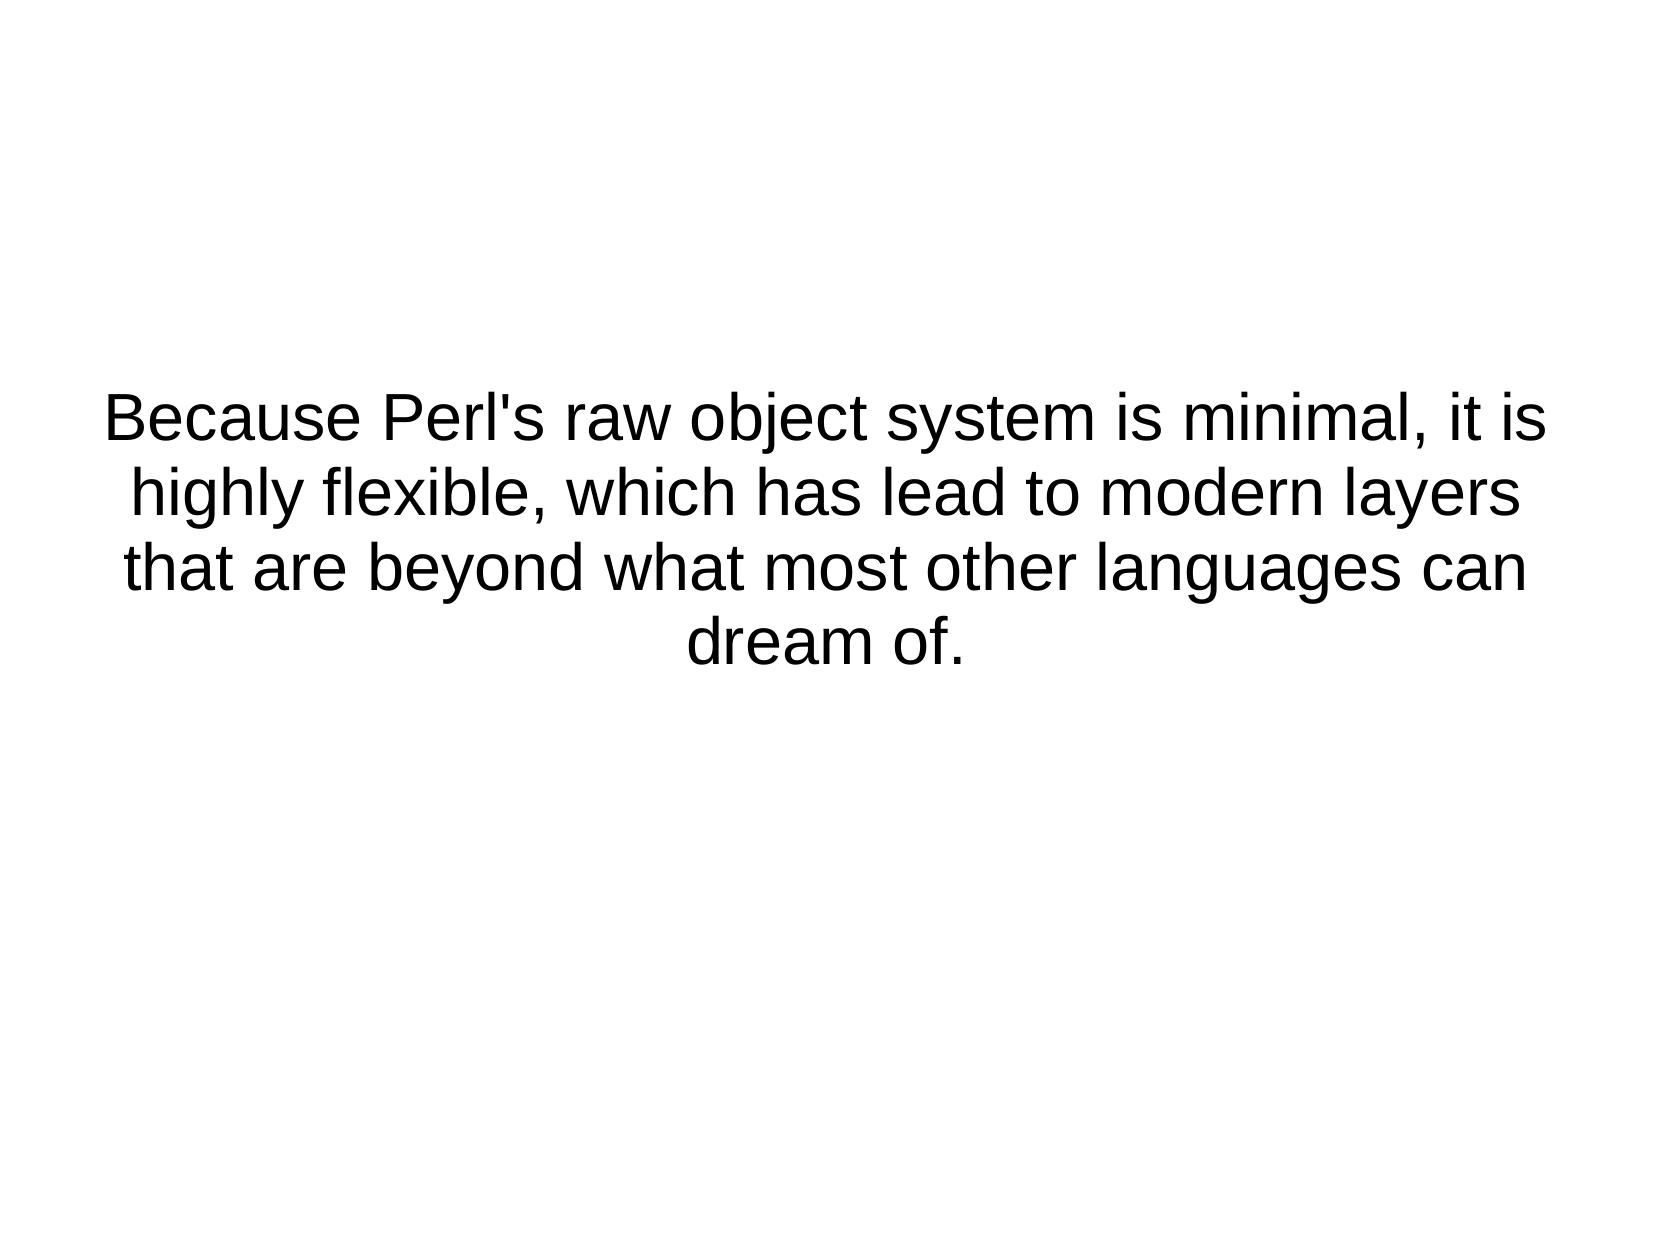

# Because Perl's raw object system is minimal, it is highly flexible, which has lead to modern layers that are beyond what most other languages can dream of.